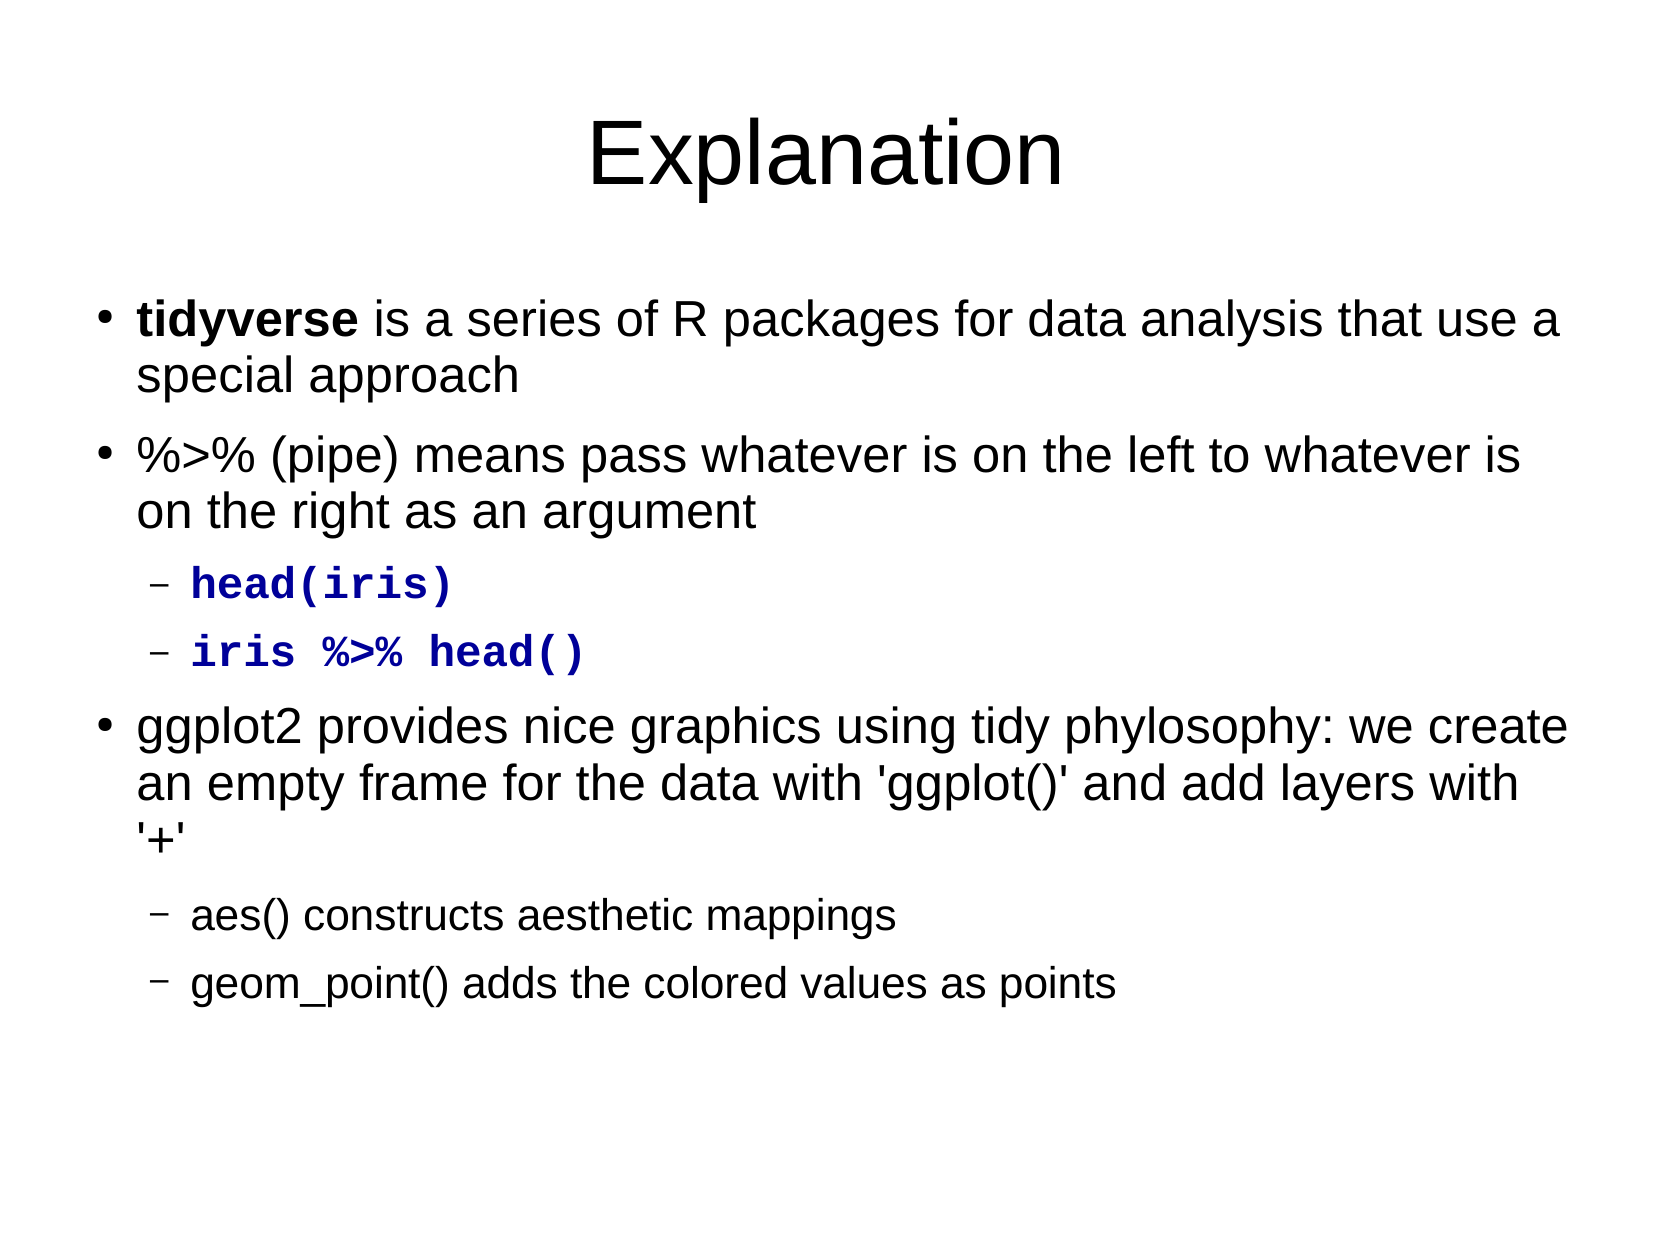

# Explanation
tidyverse is a series of R packages for data analysis that use a special approach
%>% (pipe) means pass whatever is on the left to whatever is on the right as an argument
head(iris)
iris %>% head()
ggplot2 provides nice graphics using tidy phylosophy: we create an empty frame for the data with 'ggplot()' and add layers with '+'
aes() constructs aesthetic mappings
geom_point() adds the colored values as points